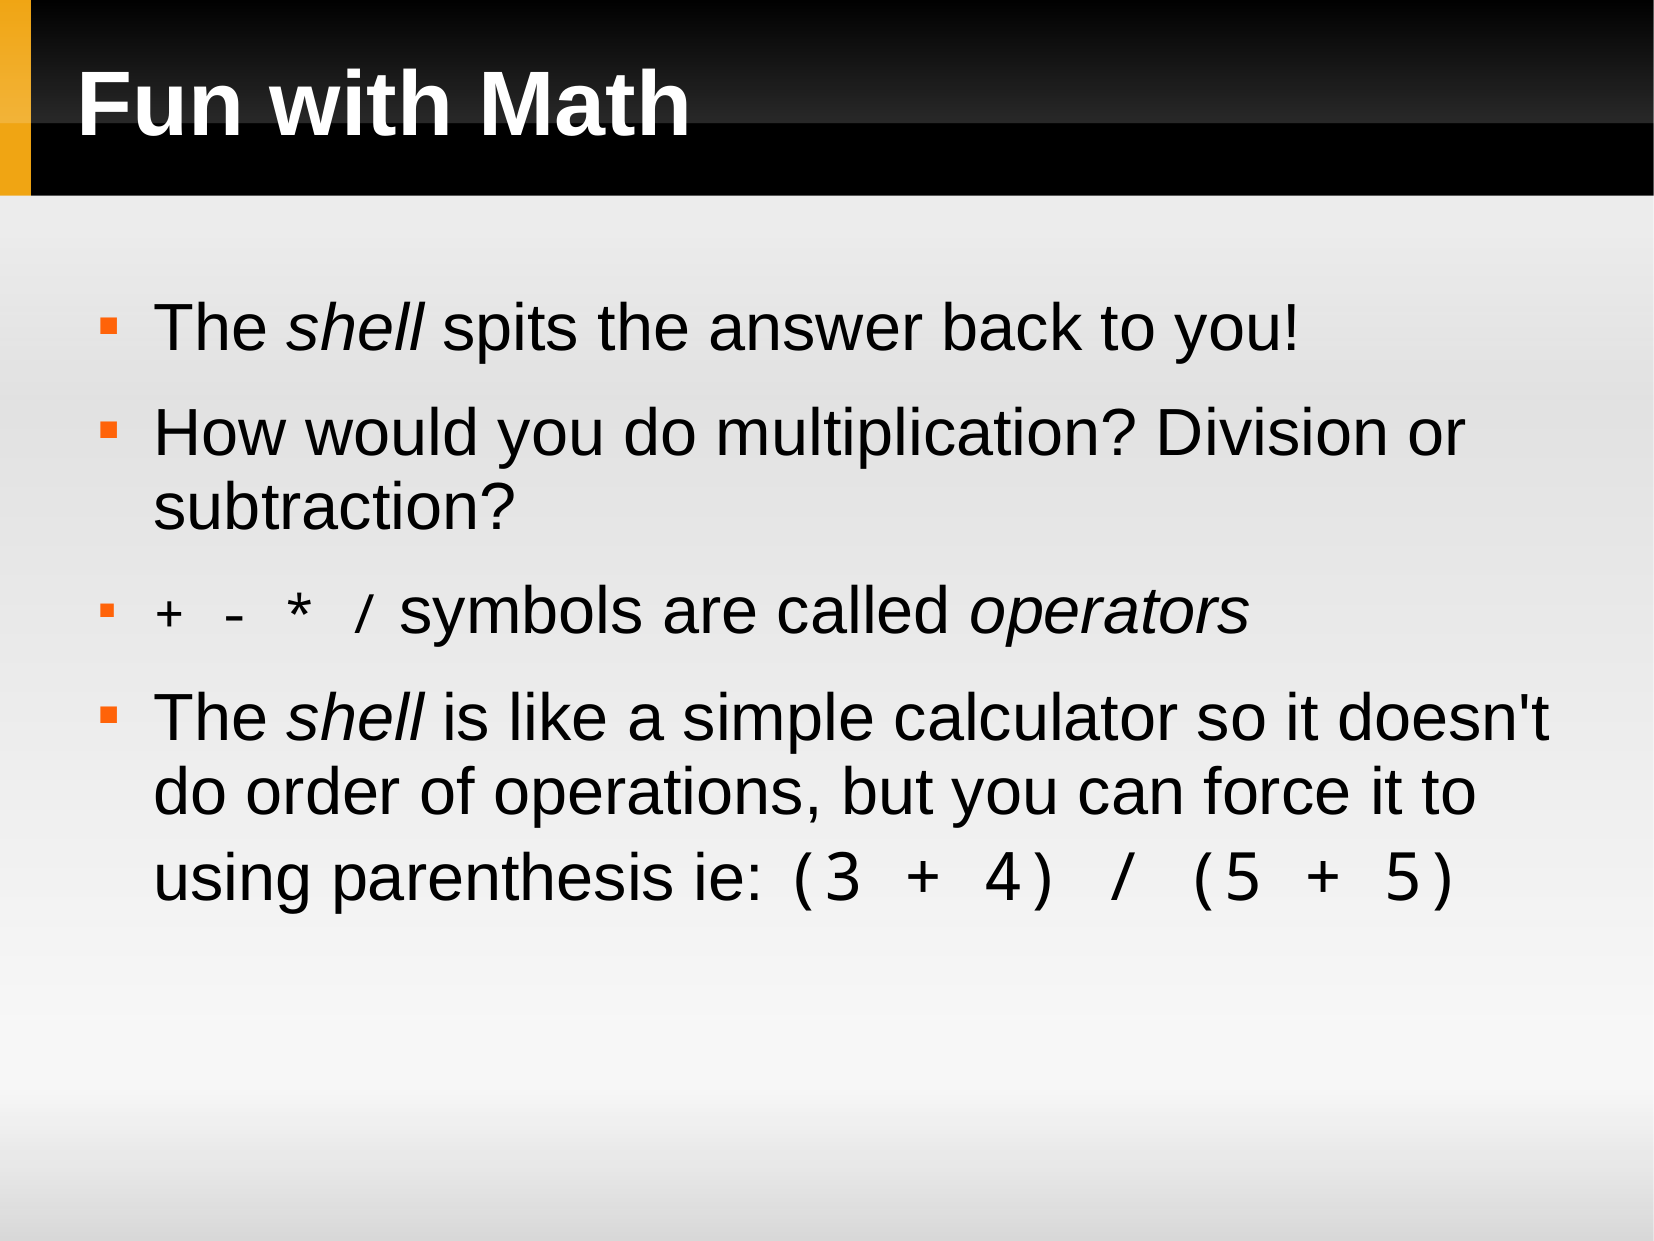

# Fun with Math
The shell spits the answer back to you!
How would you do multiplication? Division or subtraction?
+ - * / symbols are called operators
The shell is like a simple calculator so it doesn't do order of operations, but you can force it to using parenthesis ie: (3 + 4) / (5 + 5)